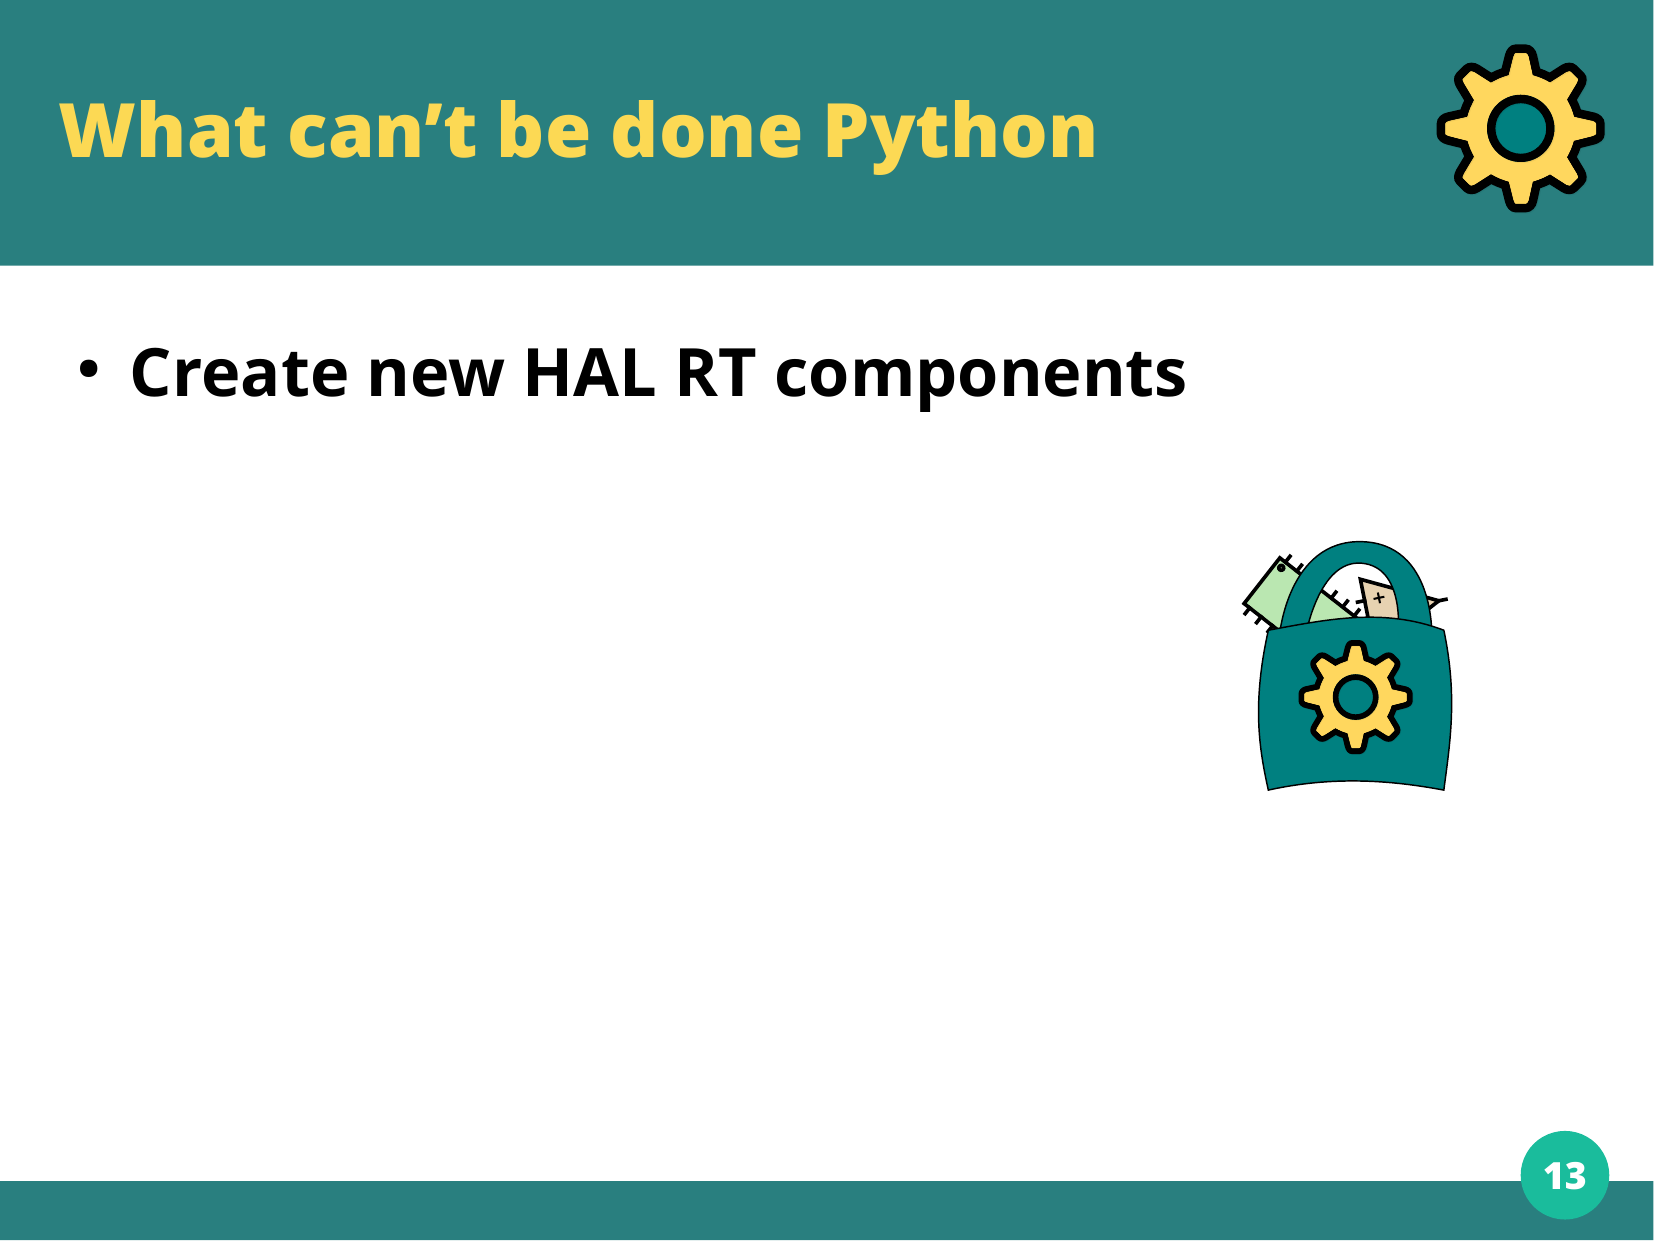

# What can’t be done Python
Create new HAL RT components
13